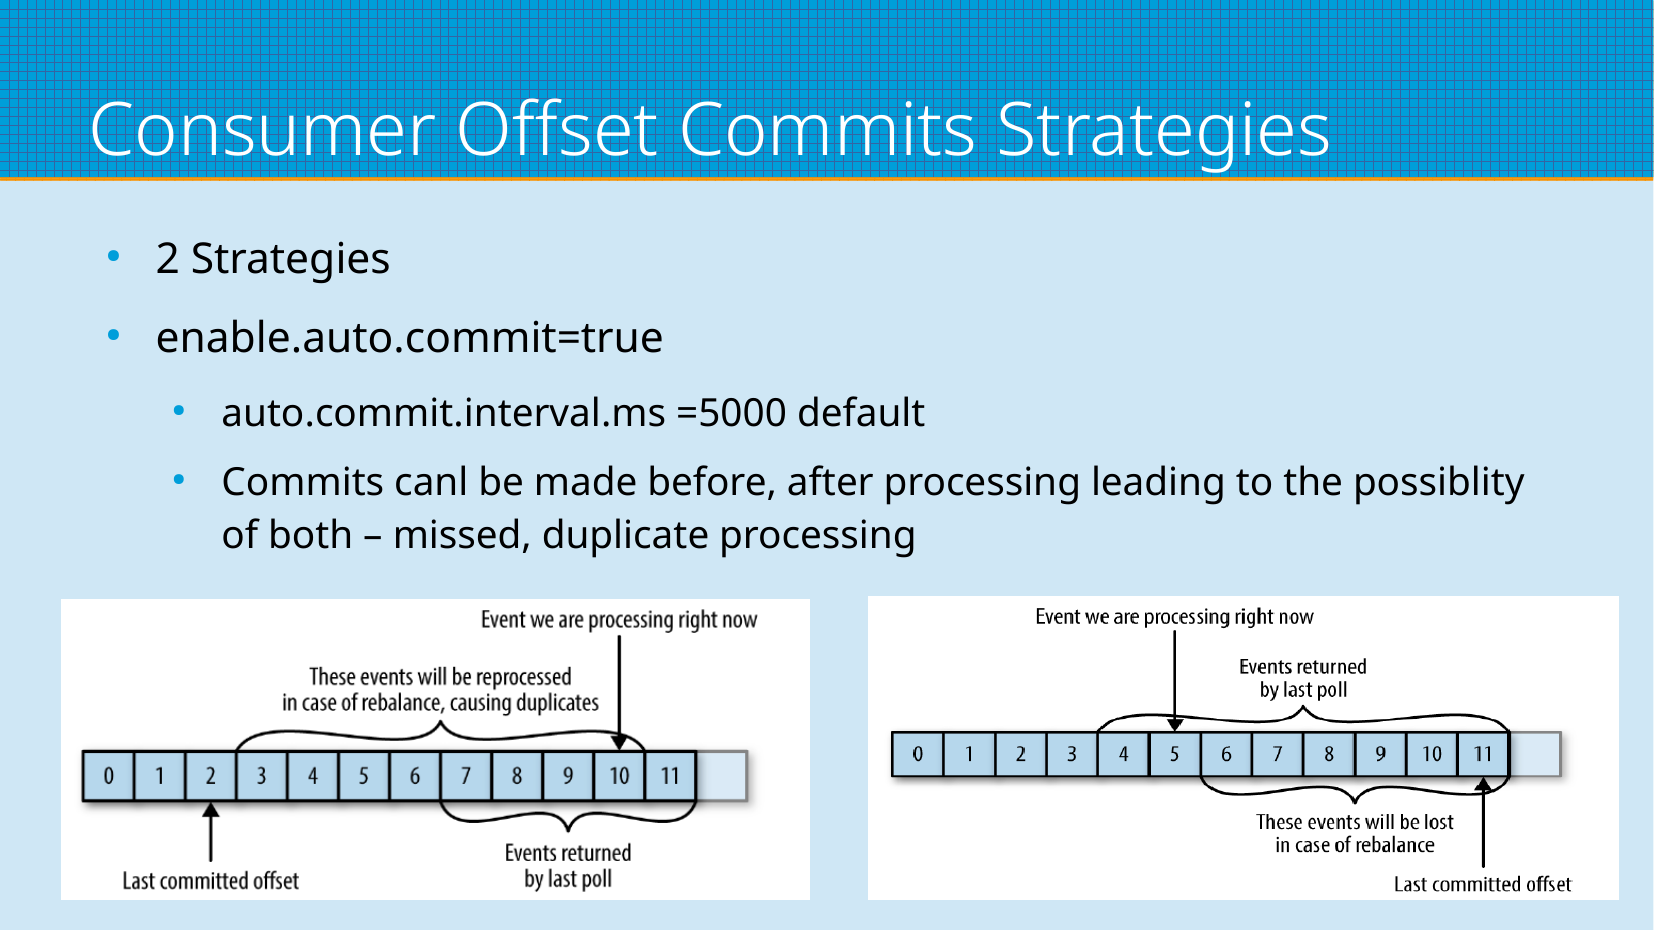

# Consumer Offset Commits Strategies
2 Strategies
enable.auto.commit=true
auto.commit.interval.ms =5000 default
Commits canl be made before, after processing leading to the possiblity of both – missed, duplicate processing